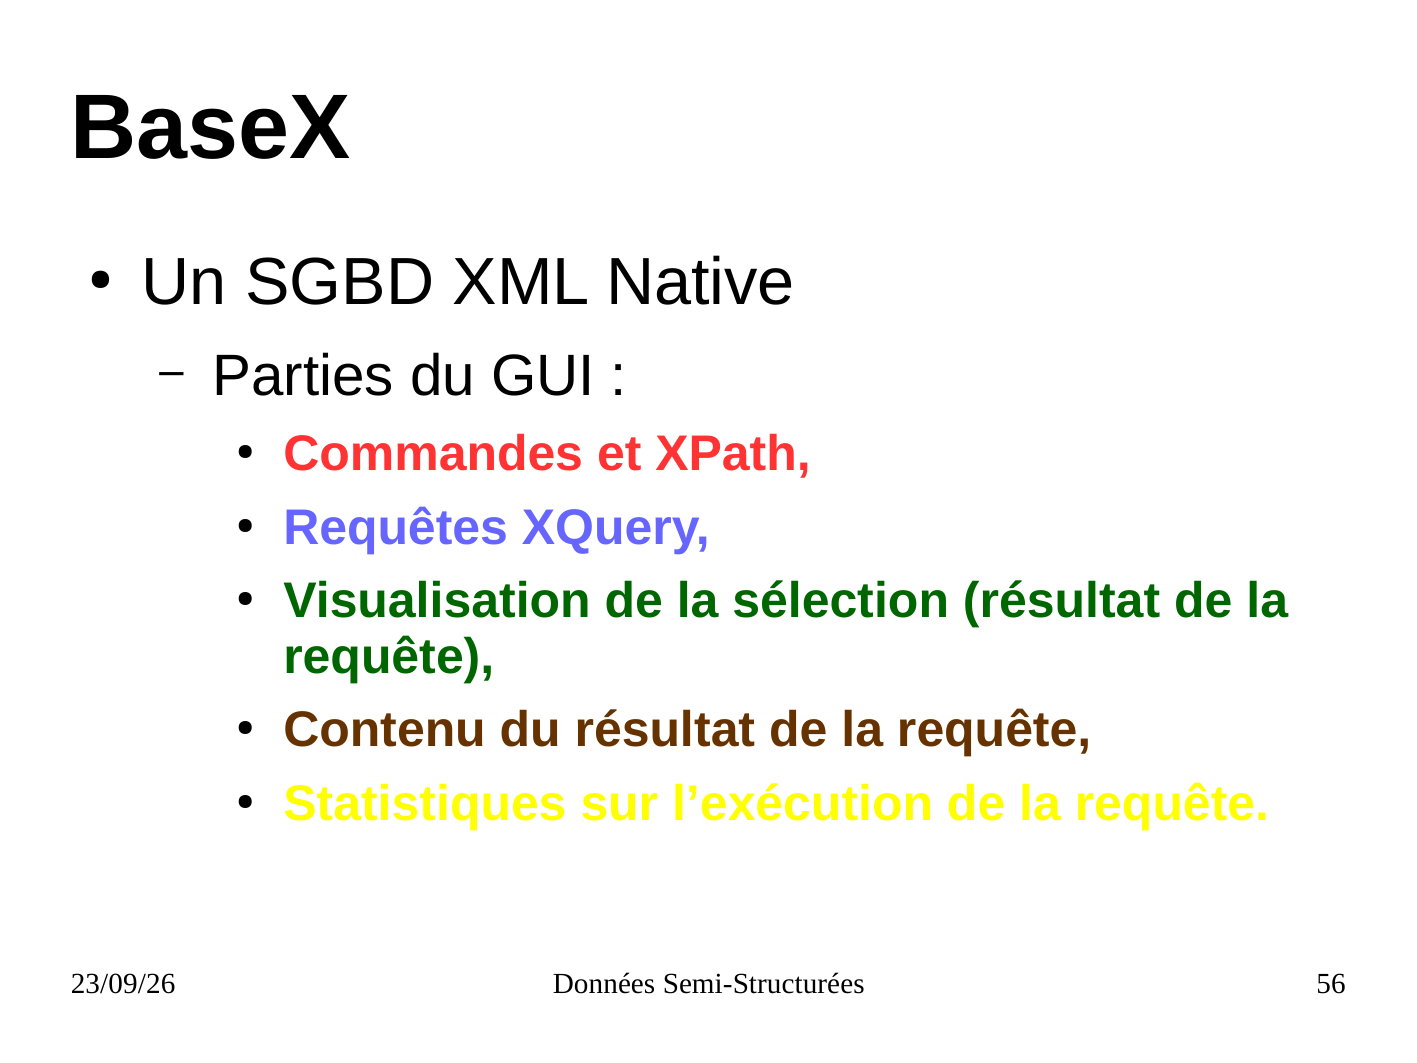

# BaseX
Un SGBD XML Native
Parties du GUI :
Commandes et XPath,
Requêtes XQuery,
Visualisation de la sélection (résultat de la requête),
Contenu du résultat de la requête,
Statistiques sur l’exécution de la requête.
Données Semi-Structurées
56